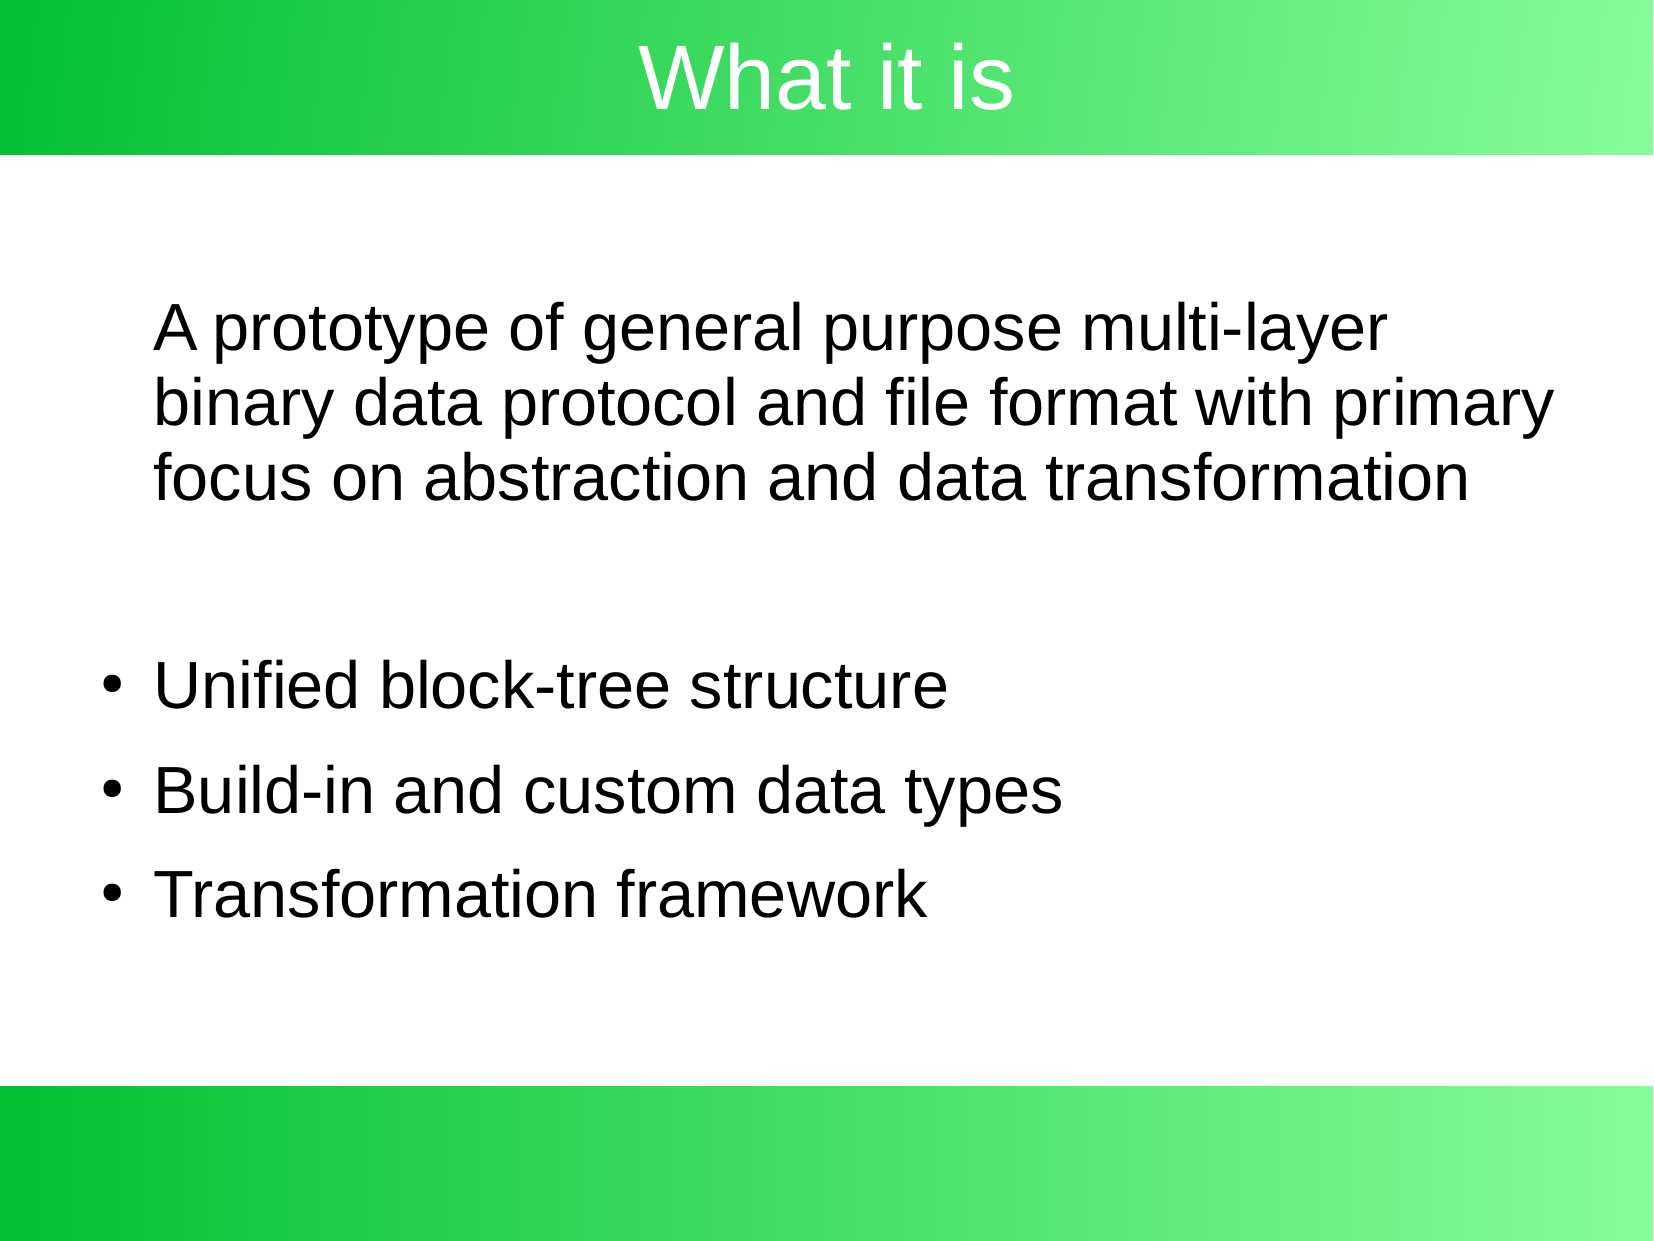

# What it is
A prototype of general purpose multi-layer binary data protocol and file format with primary focus on abstraction and data transformation
Unified block-tree structure
Build-in and custom data types
Transformation framework